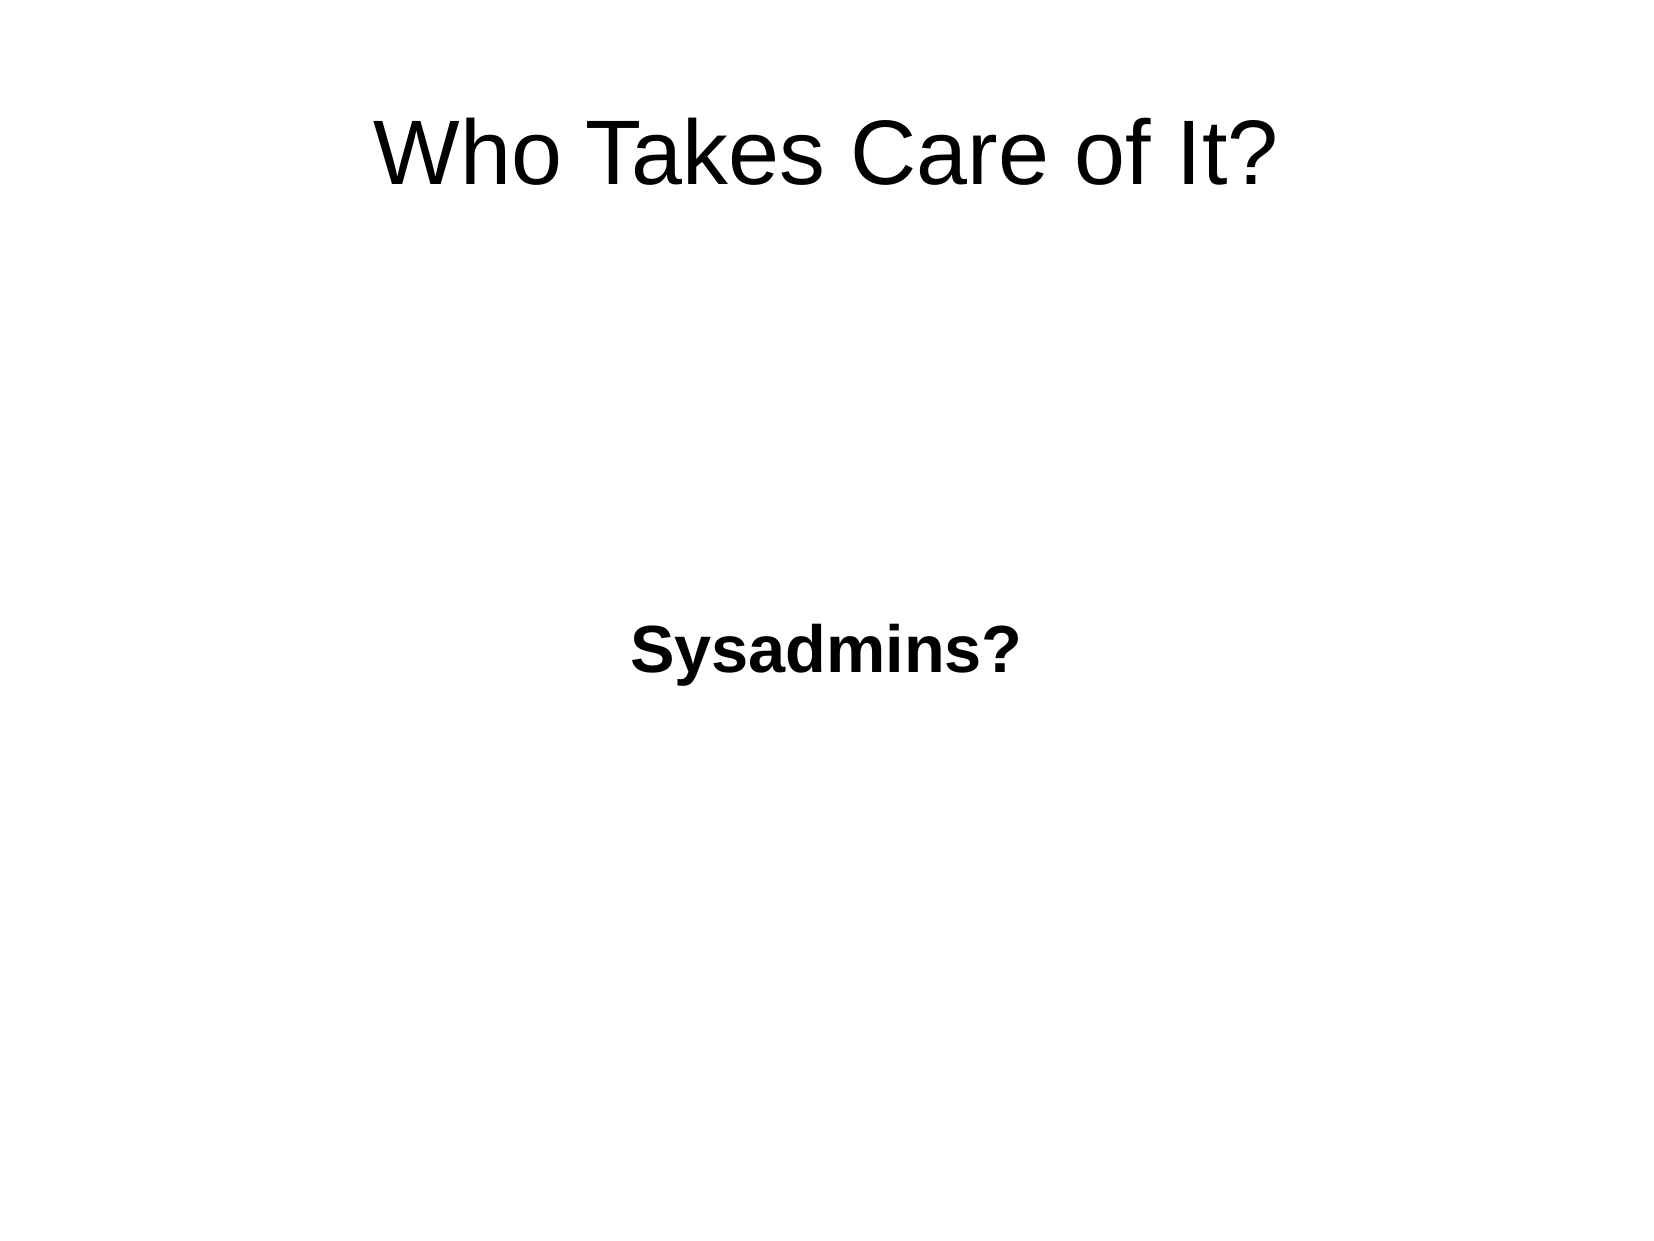

# Who Takes Care of It?
 Sysadmins?